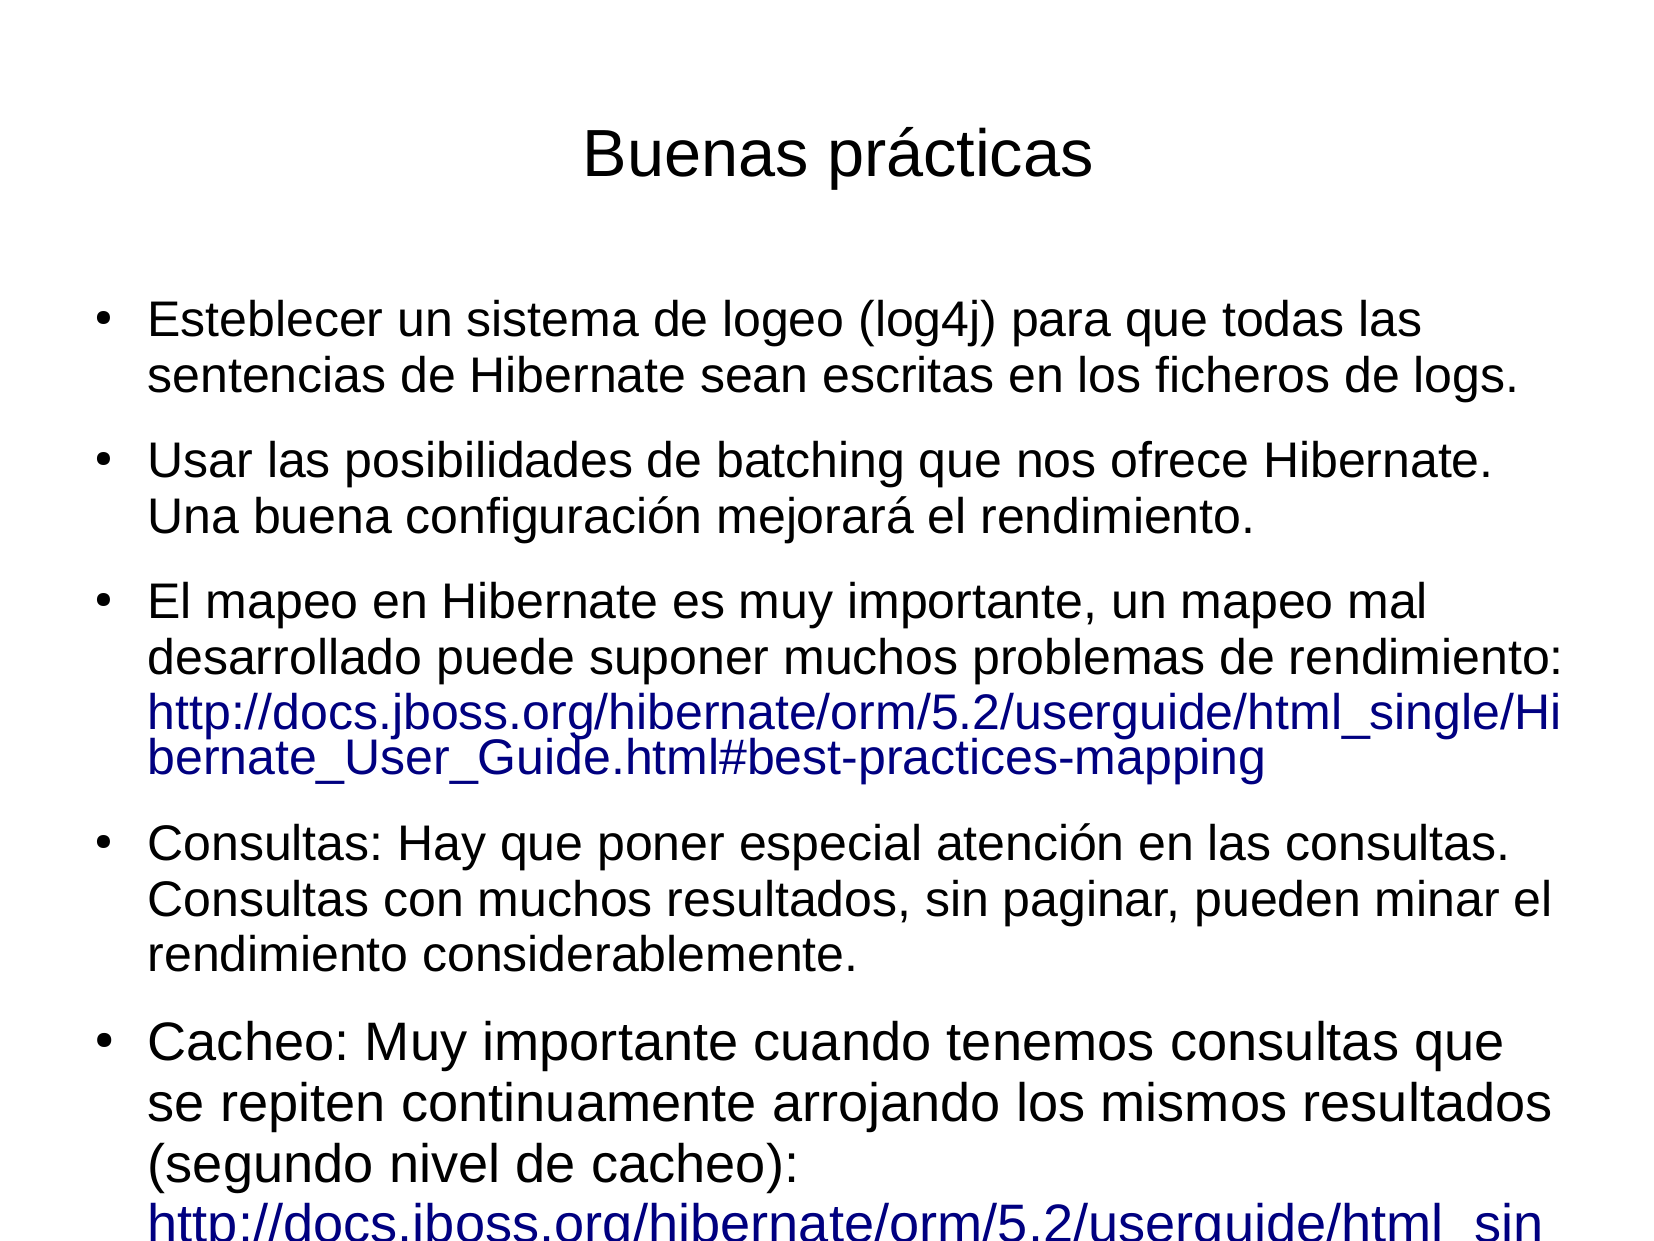

# Buenas prácticas
Esteblecer un sistema de logeo (log4j) para que todas las sentencias de Hibernate sean escritas en los ficheros de logs.
Usar las posibilidades de batching que nos ofrece Hibernate. Una buena configuración mejorará el rendimiento.
El mapeo en Hibernate es muy importante, un mapeo mal desarrollado puede suponer muchos problemas de rendimiento: http://docs.jboss.org/hibernate/orm/5.2/userguide/html_single/Hibernate_User_Guide.html#best-practices-mapping
Consultas: Hay que poner especial atención en las consultas. Consultas con muchos resultados, sin paginar, pueden minar el rendimiento considerablemente.
Cacheo: Muy importante cuando tenemos consultas que se repiten continuamente arrojando los mismos resultados (segundo nivel de cacheo): http://docs.jboss.org/hibernate/orm/5.2/userguide/html_single/Hibernate_User_Guide.html#best-practices-caching